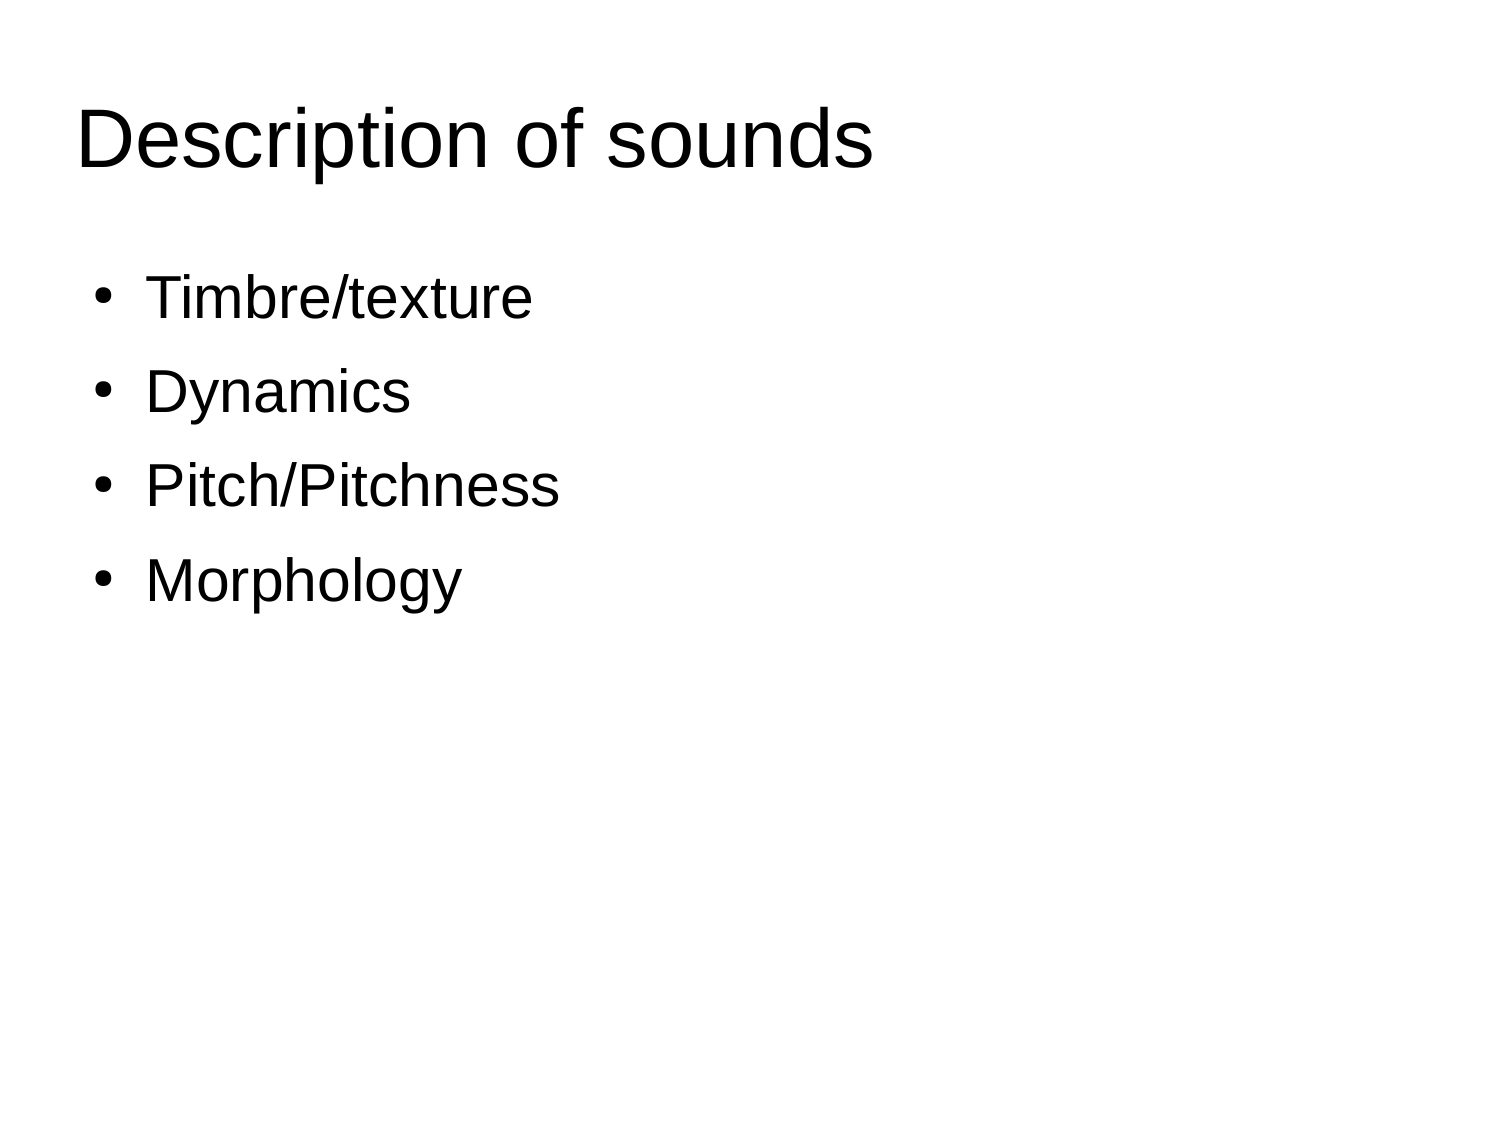

# Description of sounds
Timbre/texture
Dynamics
Pitch/Pitchness
Morphology